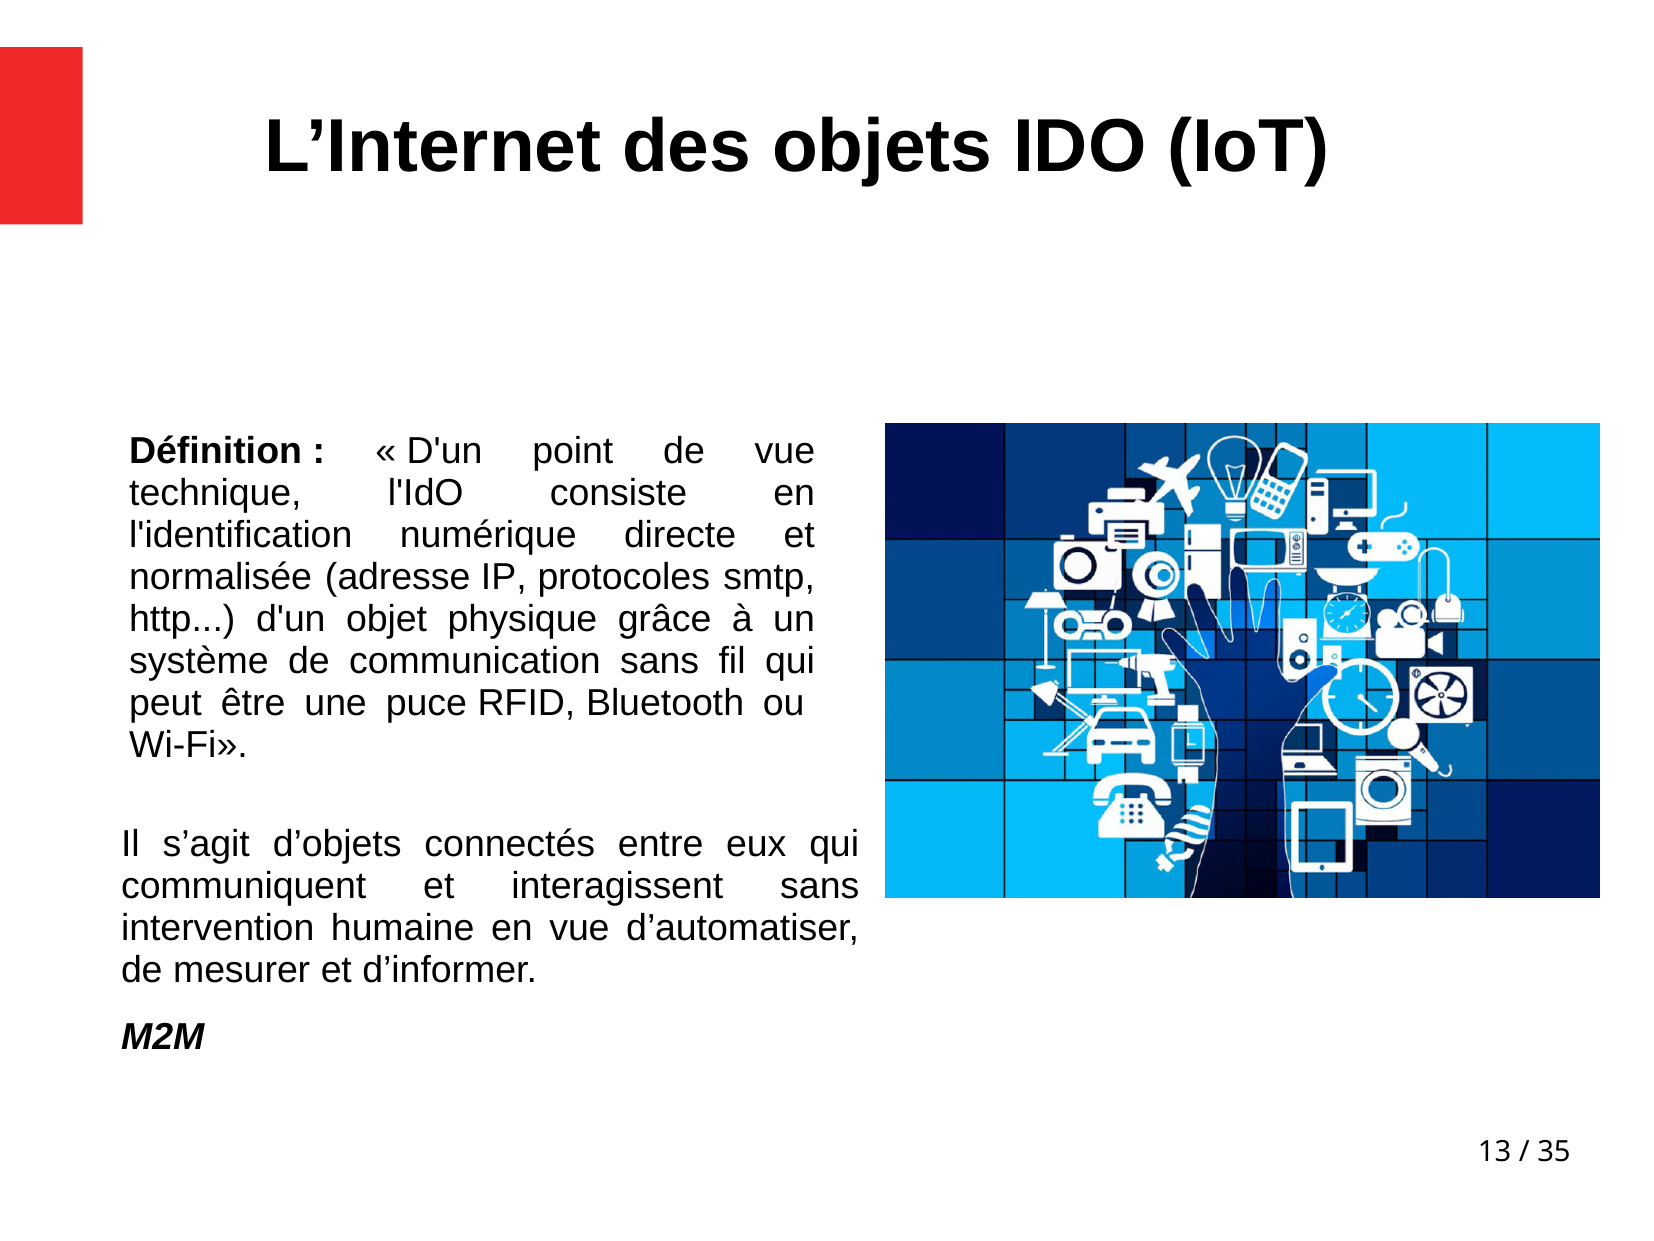

# L’Internet des objets IDO (IoT)
Définition : « D'un point de vue technique, l'IdO consiste en l'identification numérique directe et normalisée (adresse IP, protocoles smtp, http...) d'un objet physique grâce à un système de communication sans fil qui peut être une puce RFID, Bluetooth ou Wi-Fi».
Il s’agit d’objets connectés entre eux qui communiquent et interagissent sans intervention humaine en vue d’automatiser, de mesurer et d’informer.
M2M
13